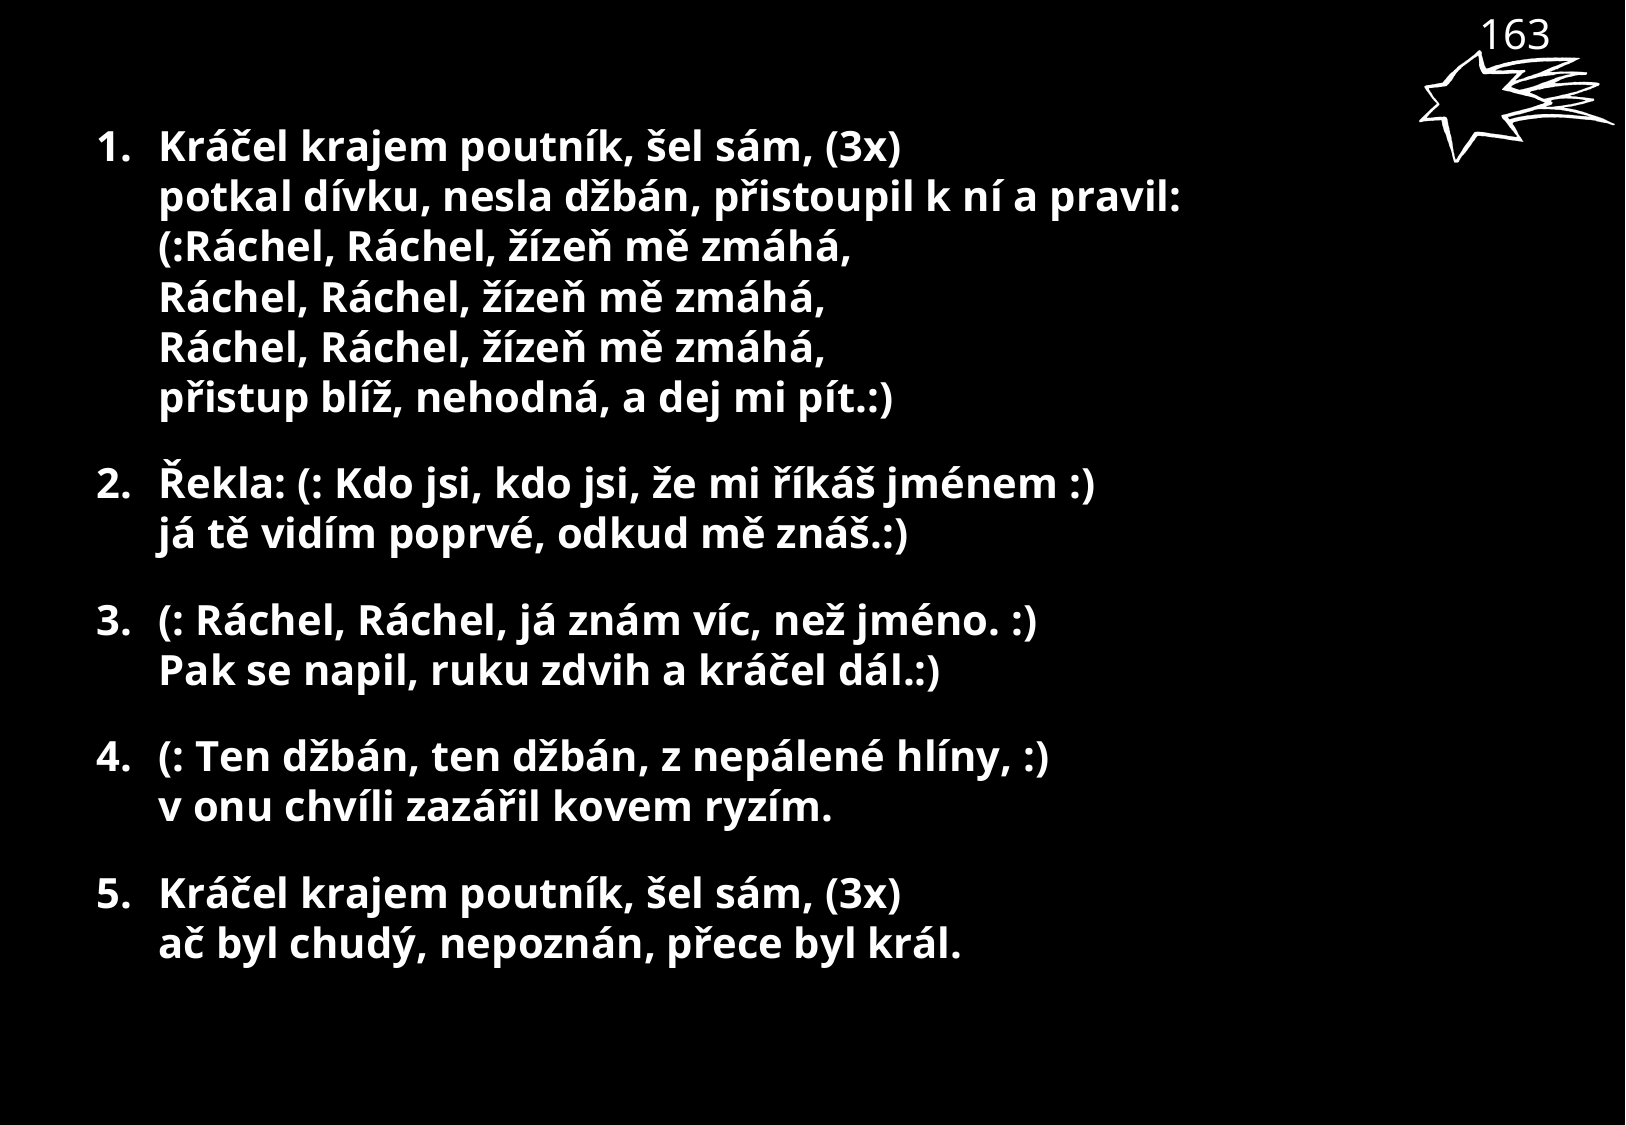

163
# Kráčel krajem poutník, šel sám, (3x) potkal dívku, nesla džbán, přistoupil k ní a pravil: (:Ráchel, Ráchel, žízeň mě zmáhá, Ráchel, Ráchel, žízeň mě zmáhá, Ráchel, Ráchel, žízeň mě zmáhá, přistup blíž, nehodná, a dej mi pít.:)
Řekla: (: Kdo jsi, kdo jsi, že mi říkáš jménem :)
já tě vidím poprvé, odkud mě znáš.:)
(: Ráchel, Ráchel, já znám víc, než jméno. :)
Pak se napil, ruku zdvih a kráčel dál.:)
(: Ten džbán, ten džbán, z nepálené hlíny, :)
v onu chvíli zazářil kovem ryzím.
Kráčel krajem poutník, šel sám, (3x)
ač byl chudý, nepoznán, přece byl král.